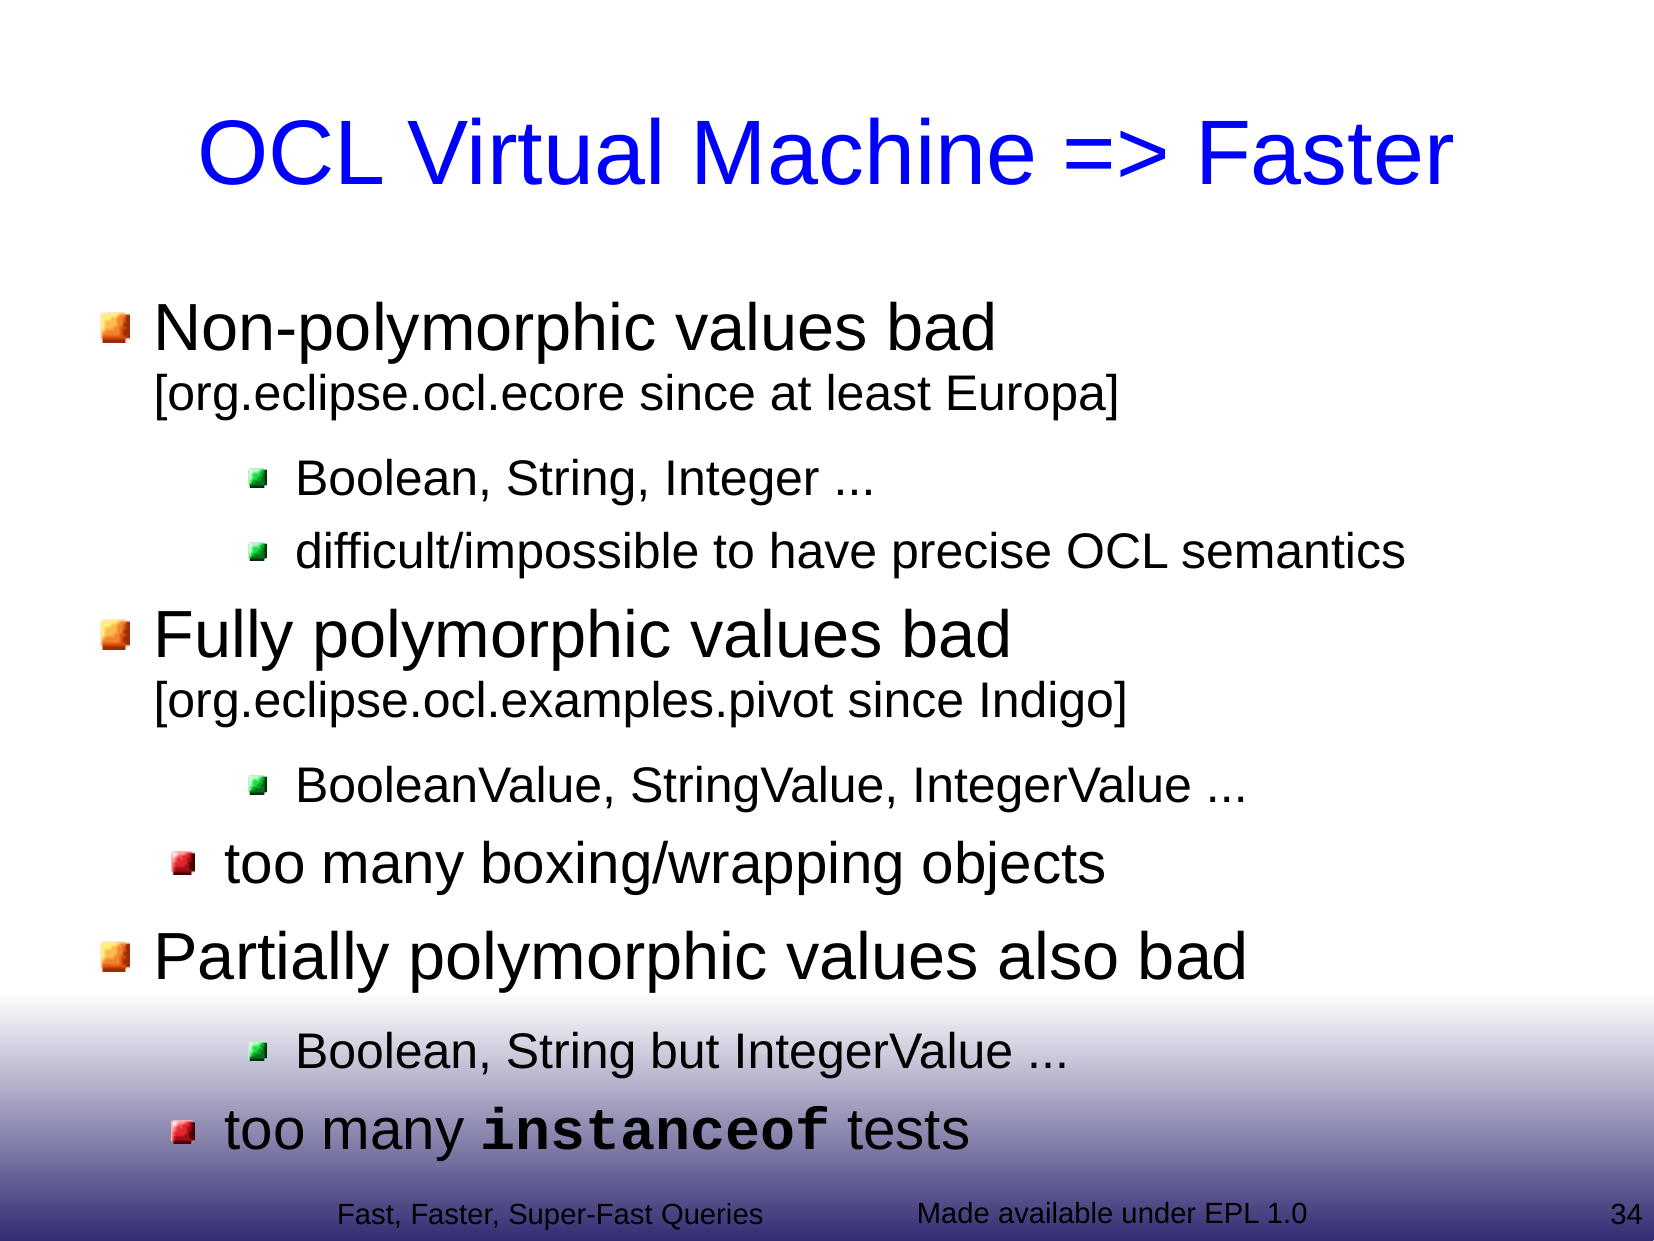

# OCL Virtual Machine => Faster
Non-polymorphic values bad
[org.eclipse.ocl.ecore since at least Europa]
Boolean, String, Integer ...
difficult/impossible to have precise OCL semantics
Fully polymorphic values bad
[org.eclipse.ocl.examples.pivot since Indigo]
BooleanValue, StringValue, IntegerValue ...
too many boxing/wrapping objects
Partially polymorphic values also bad
Boolean, String but IntegerValue ...
too many instanceof tests
Fast, Faster, Super-Fast Queries
34